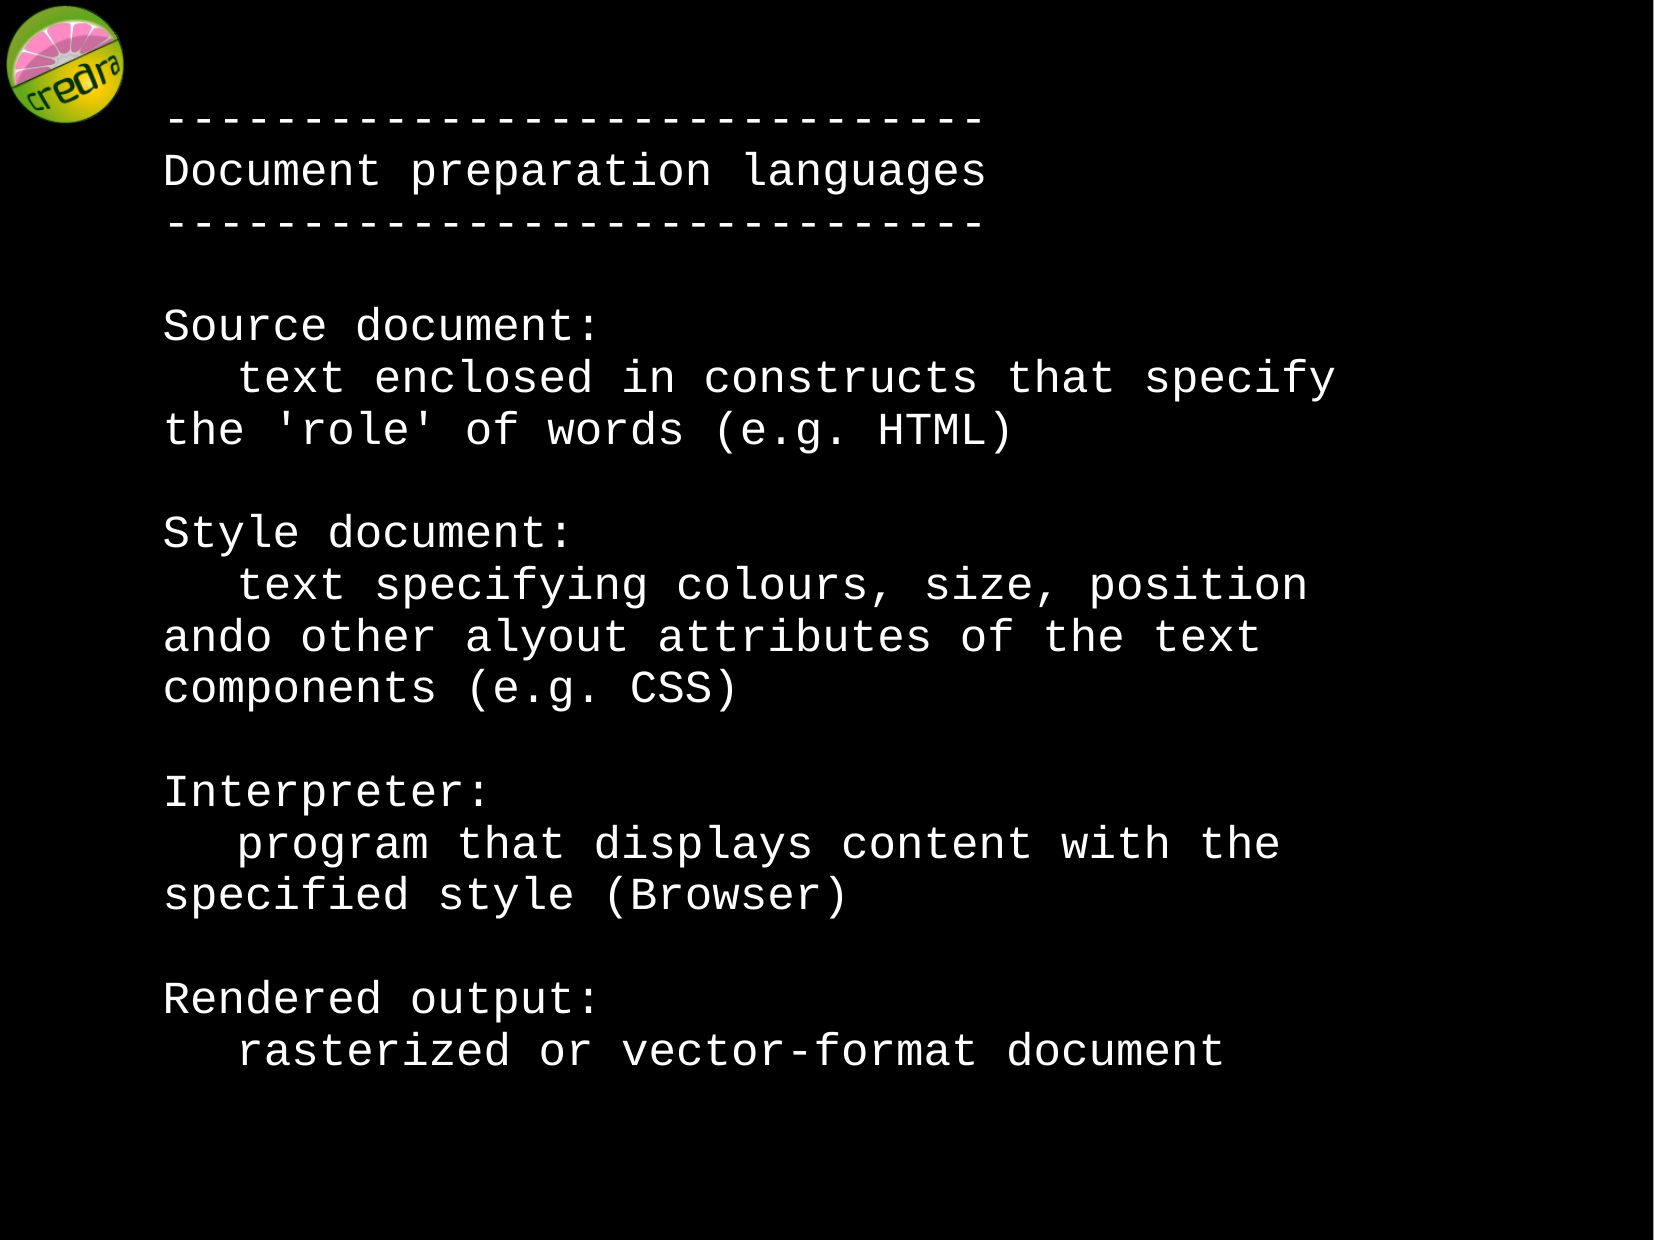

------------------------------
Document preparation languages
------------------------------
Source document:
	text enclosed in constructs that specify the 'role' of words (e.g. HTML)
Style document:
	text specifying colours, size, position ando other alyout attributes of the text components (e.g. CSS)
Interpreter:
	program that displays content with the specified style (Browser)
Rendered output:
	rasterized or vector-format document